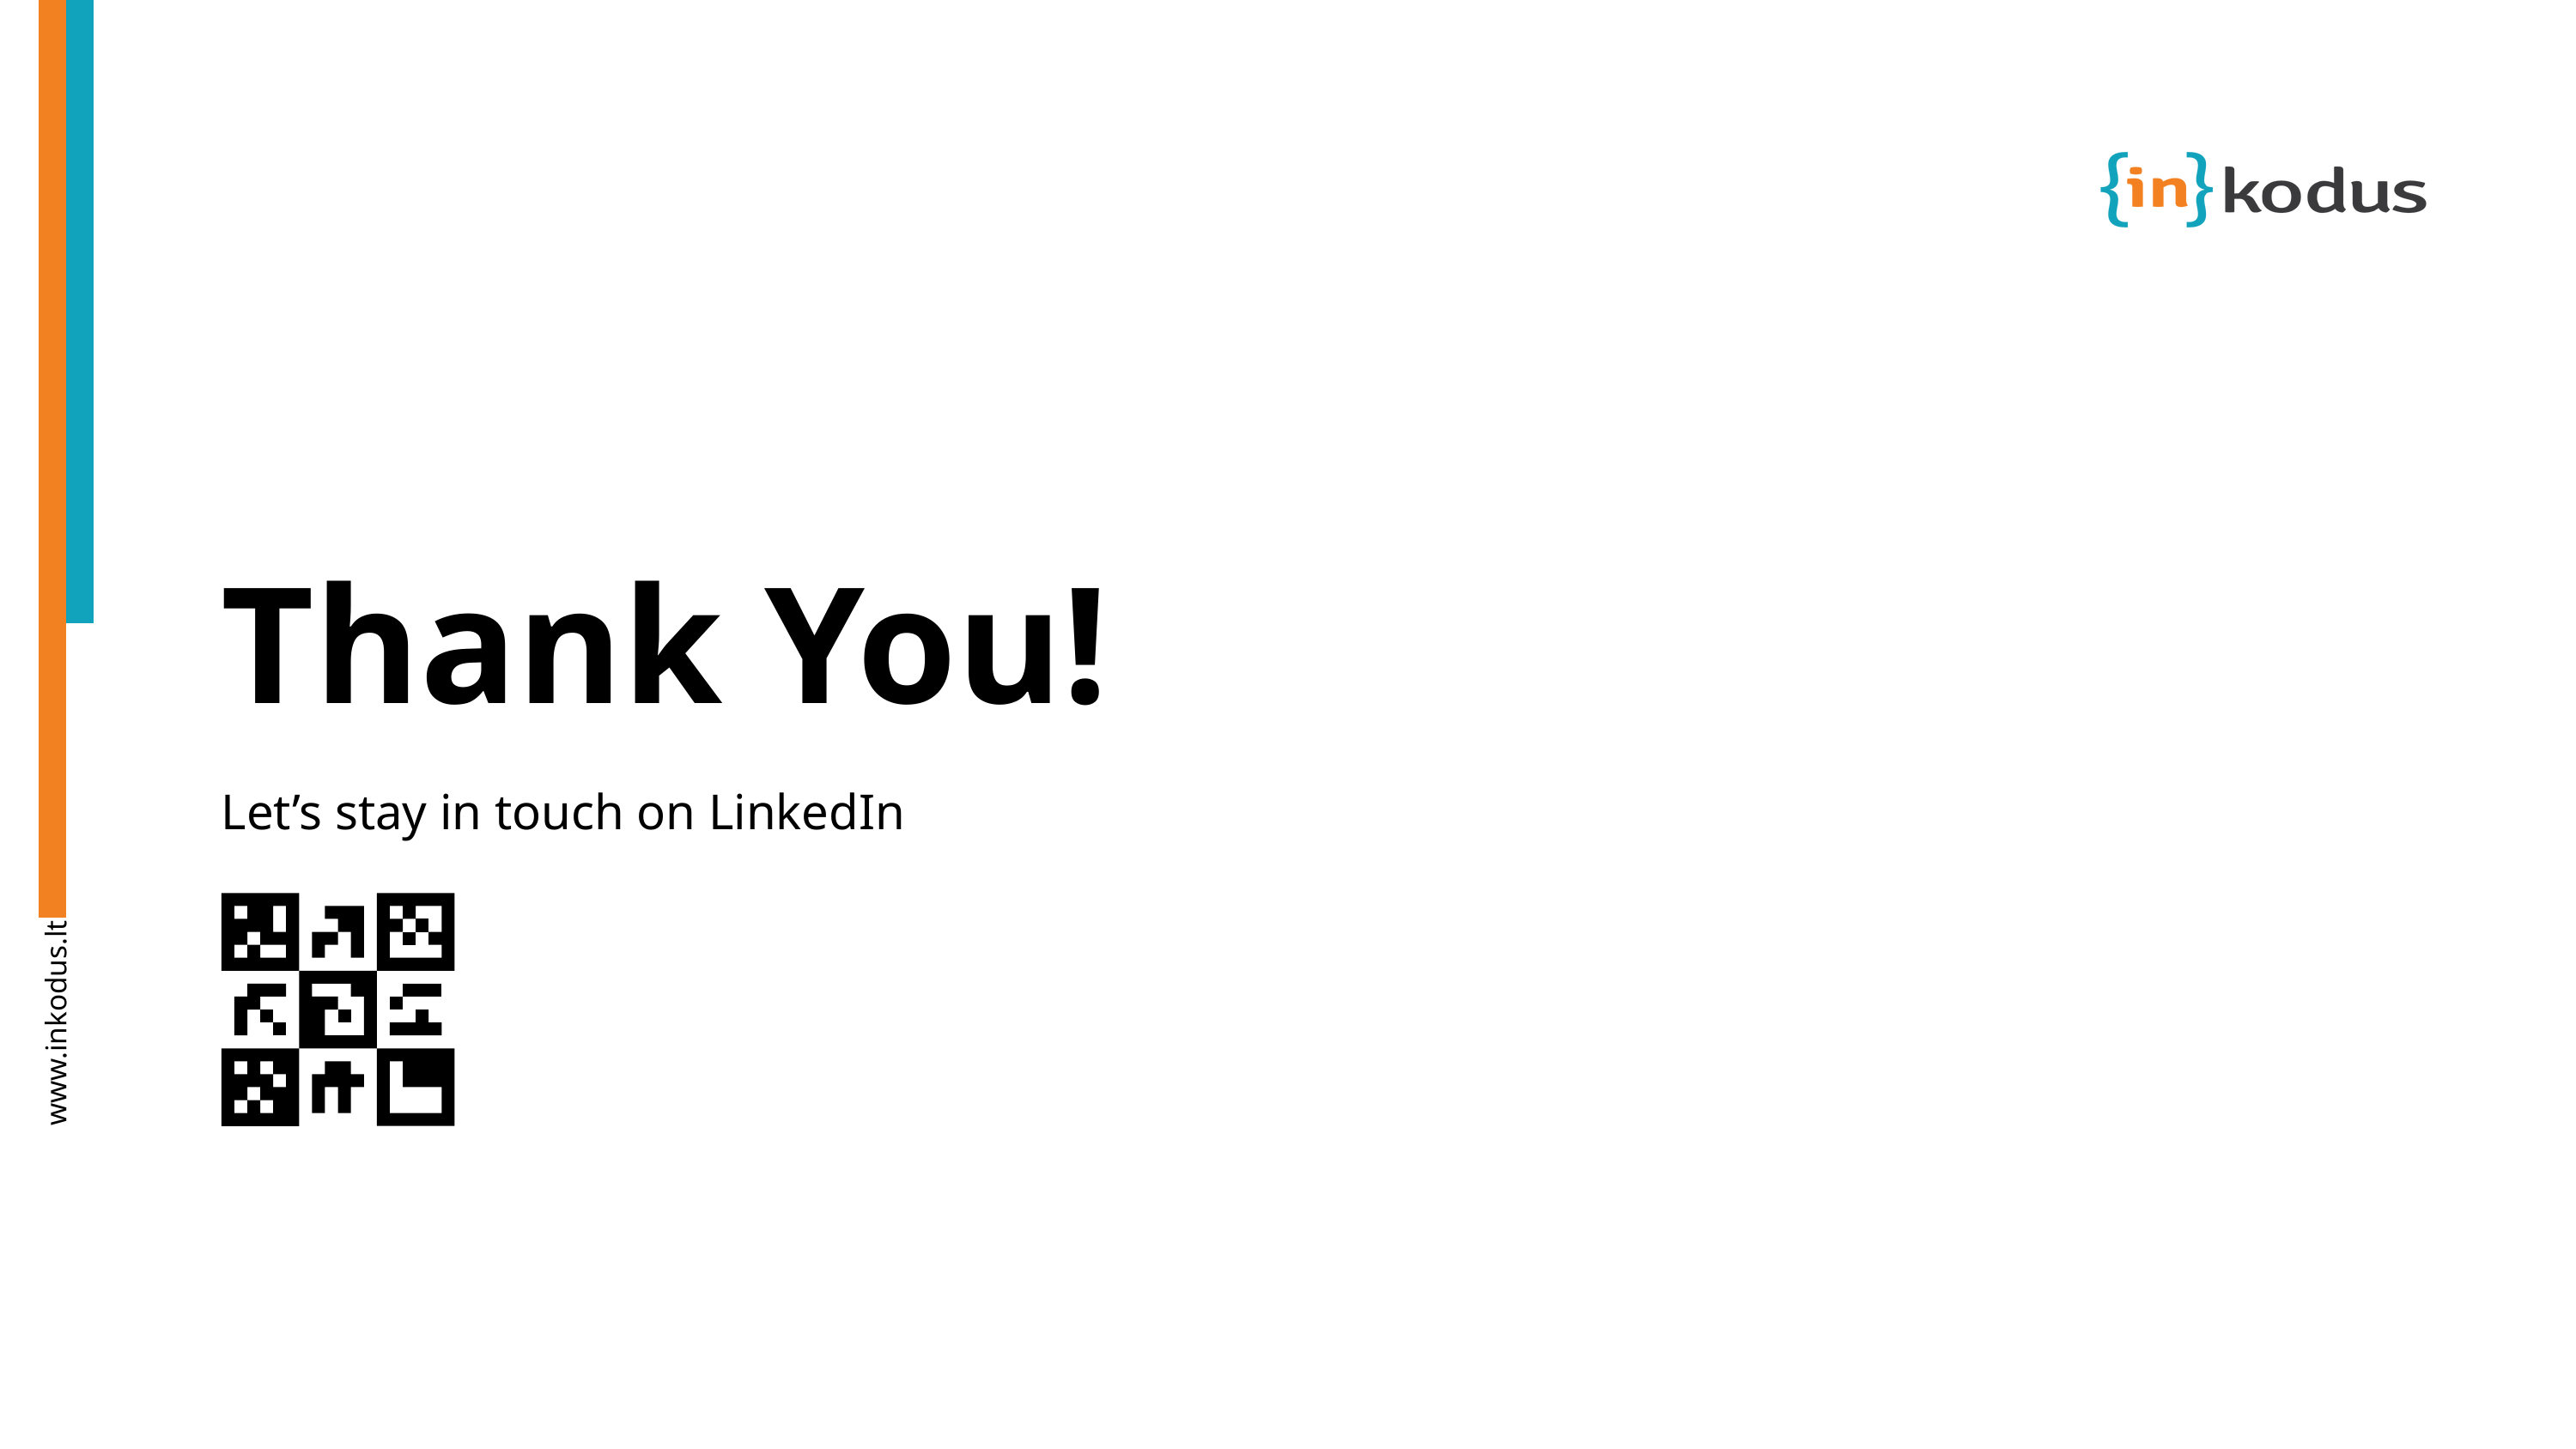

Thank You!
Let’s stay in touch on LinkedIn
www.inkodus.lt